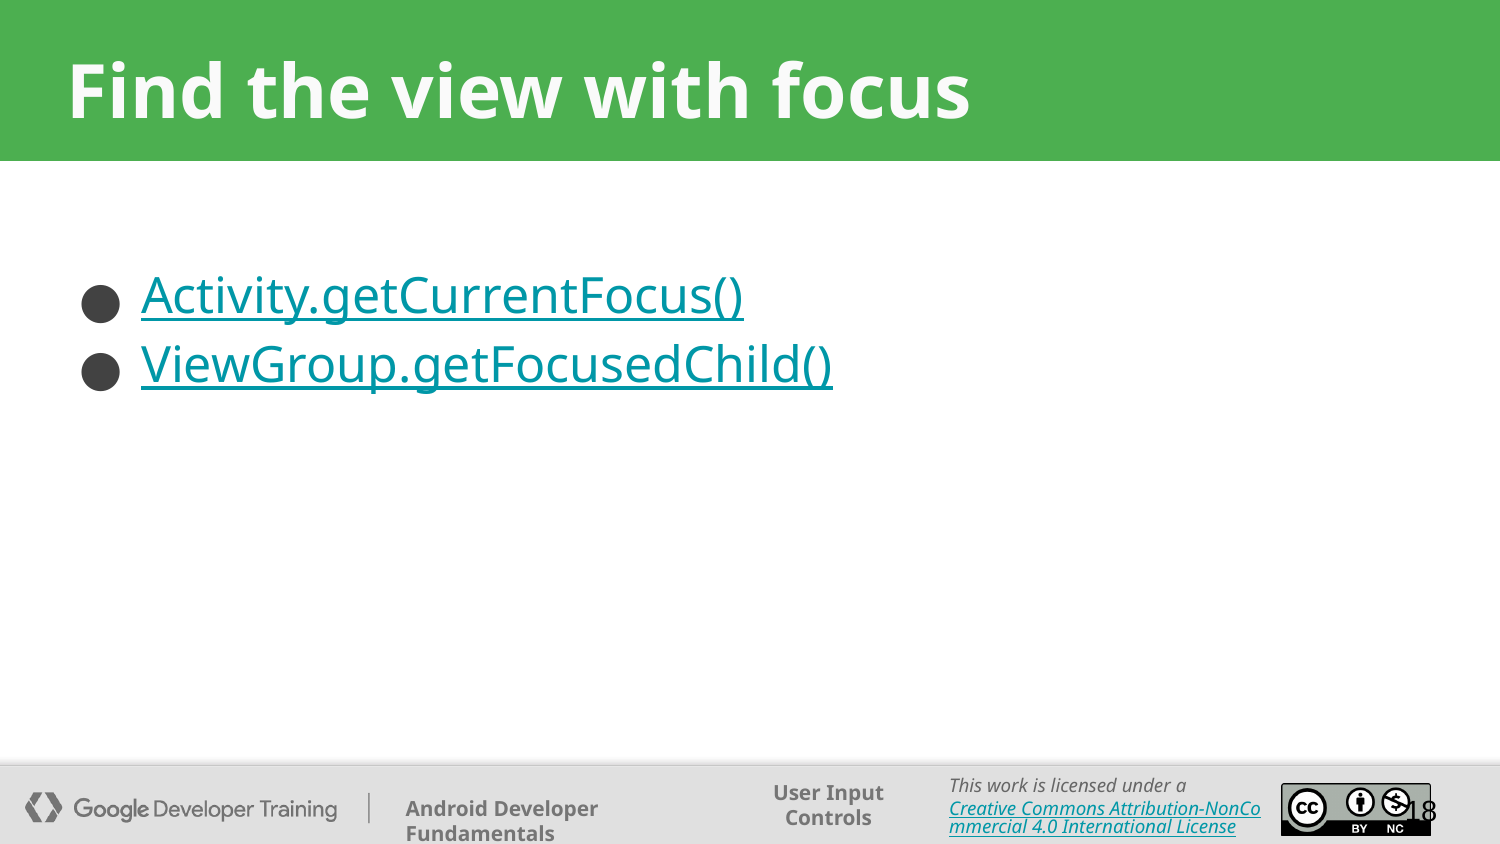

# Find the view with focus
Activity.getCurrentFocus()
ViewGroup.getFocusedChild()